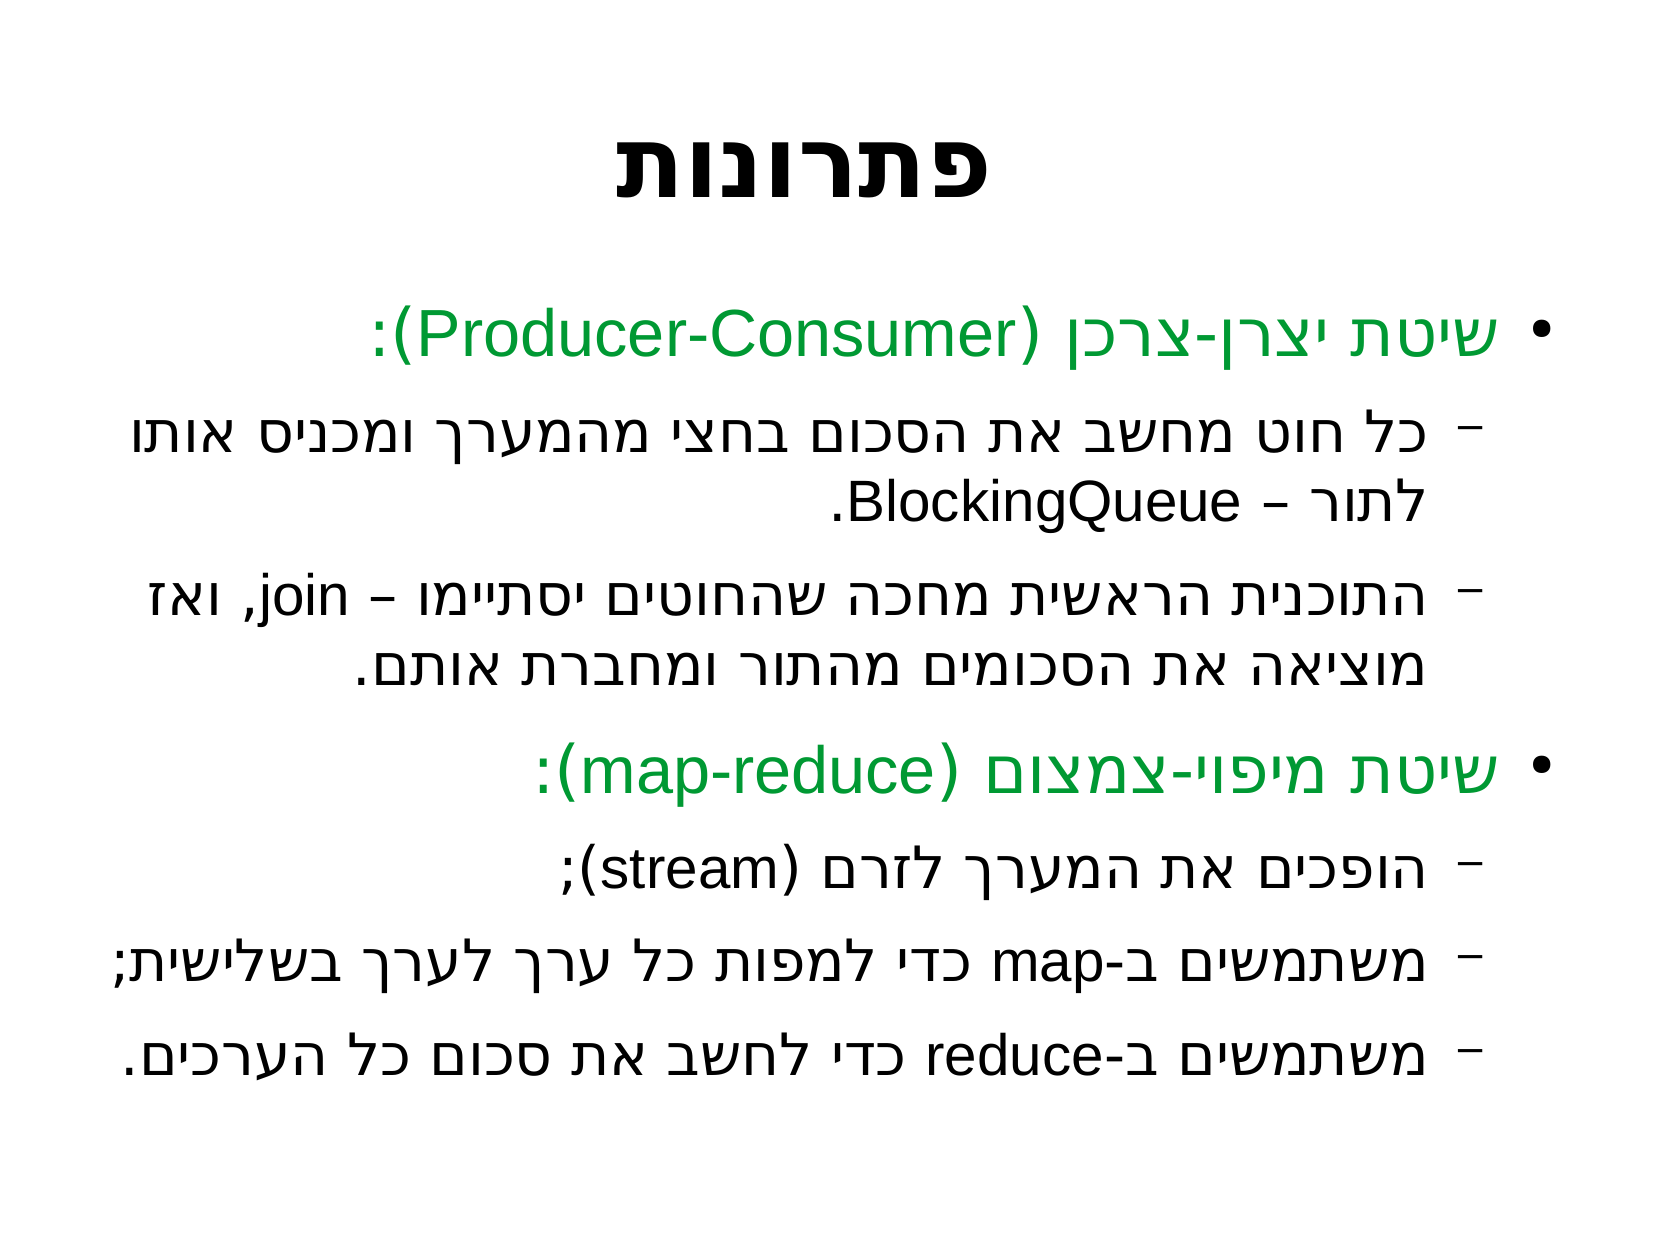

פתרונות
# שיטת יצרן-צרכן (Producer-Consumer):
כל חוט מחשב את הסכום בחצי מהמערך ומכניס אותו לתור – BlockingQueue.
התוכנית הראשית מחכה שהחוטים יסתיימו – join, ואז מוציאה את הסכומים מהתור ומחברת אותם.
שיטת מיפוי-צמצום (map-reduce):
הופכים את המערך לזרם (stream);
משתמשים ב-map כדי למפות כל ערך לערך בשלישית;
משתמשים ב-reduce כדי לחשב את סכום כל הערכים.